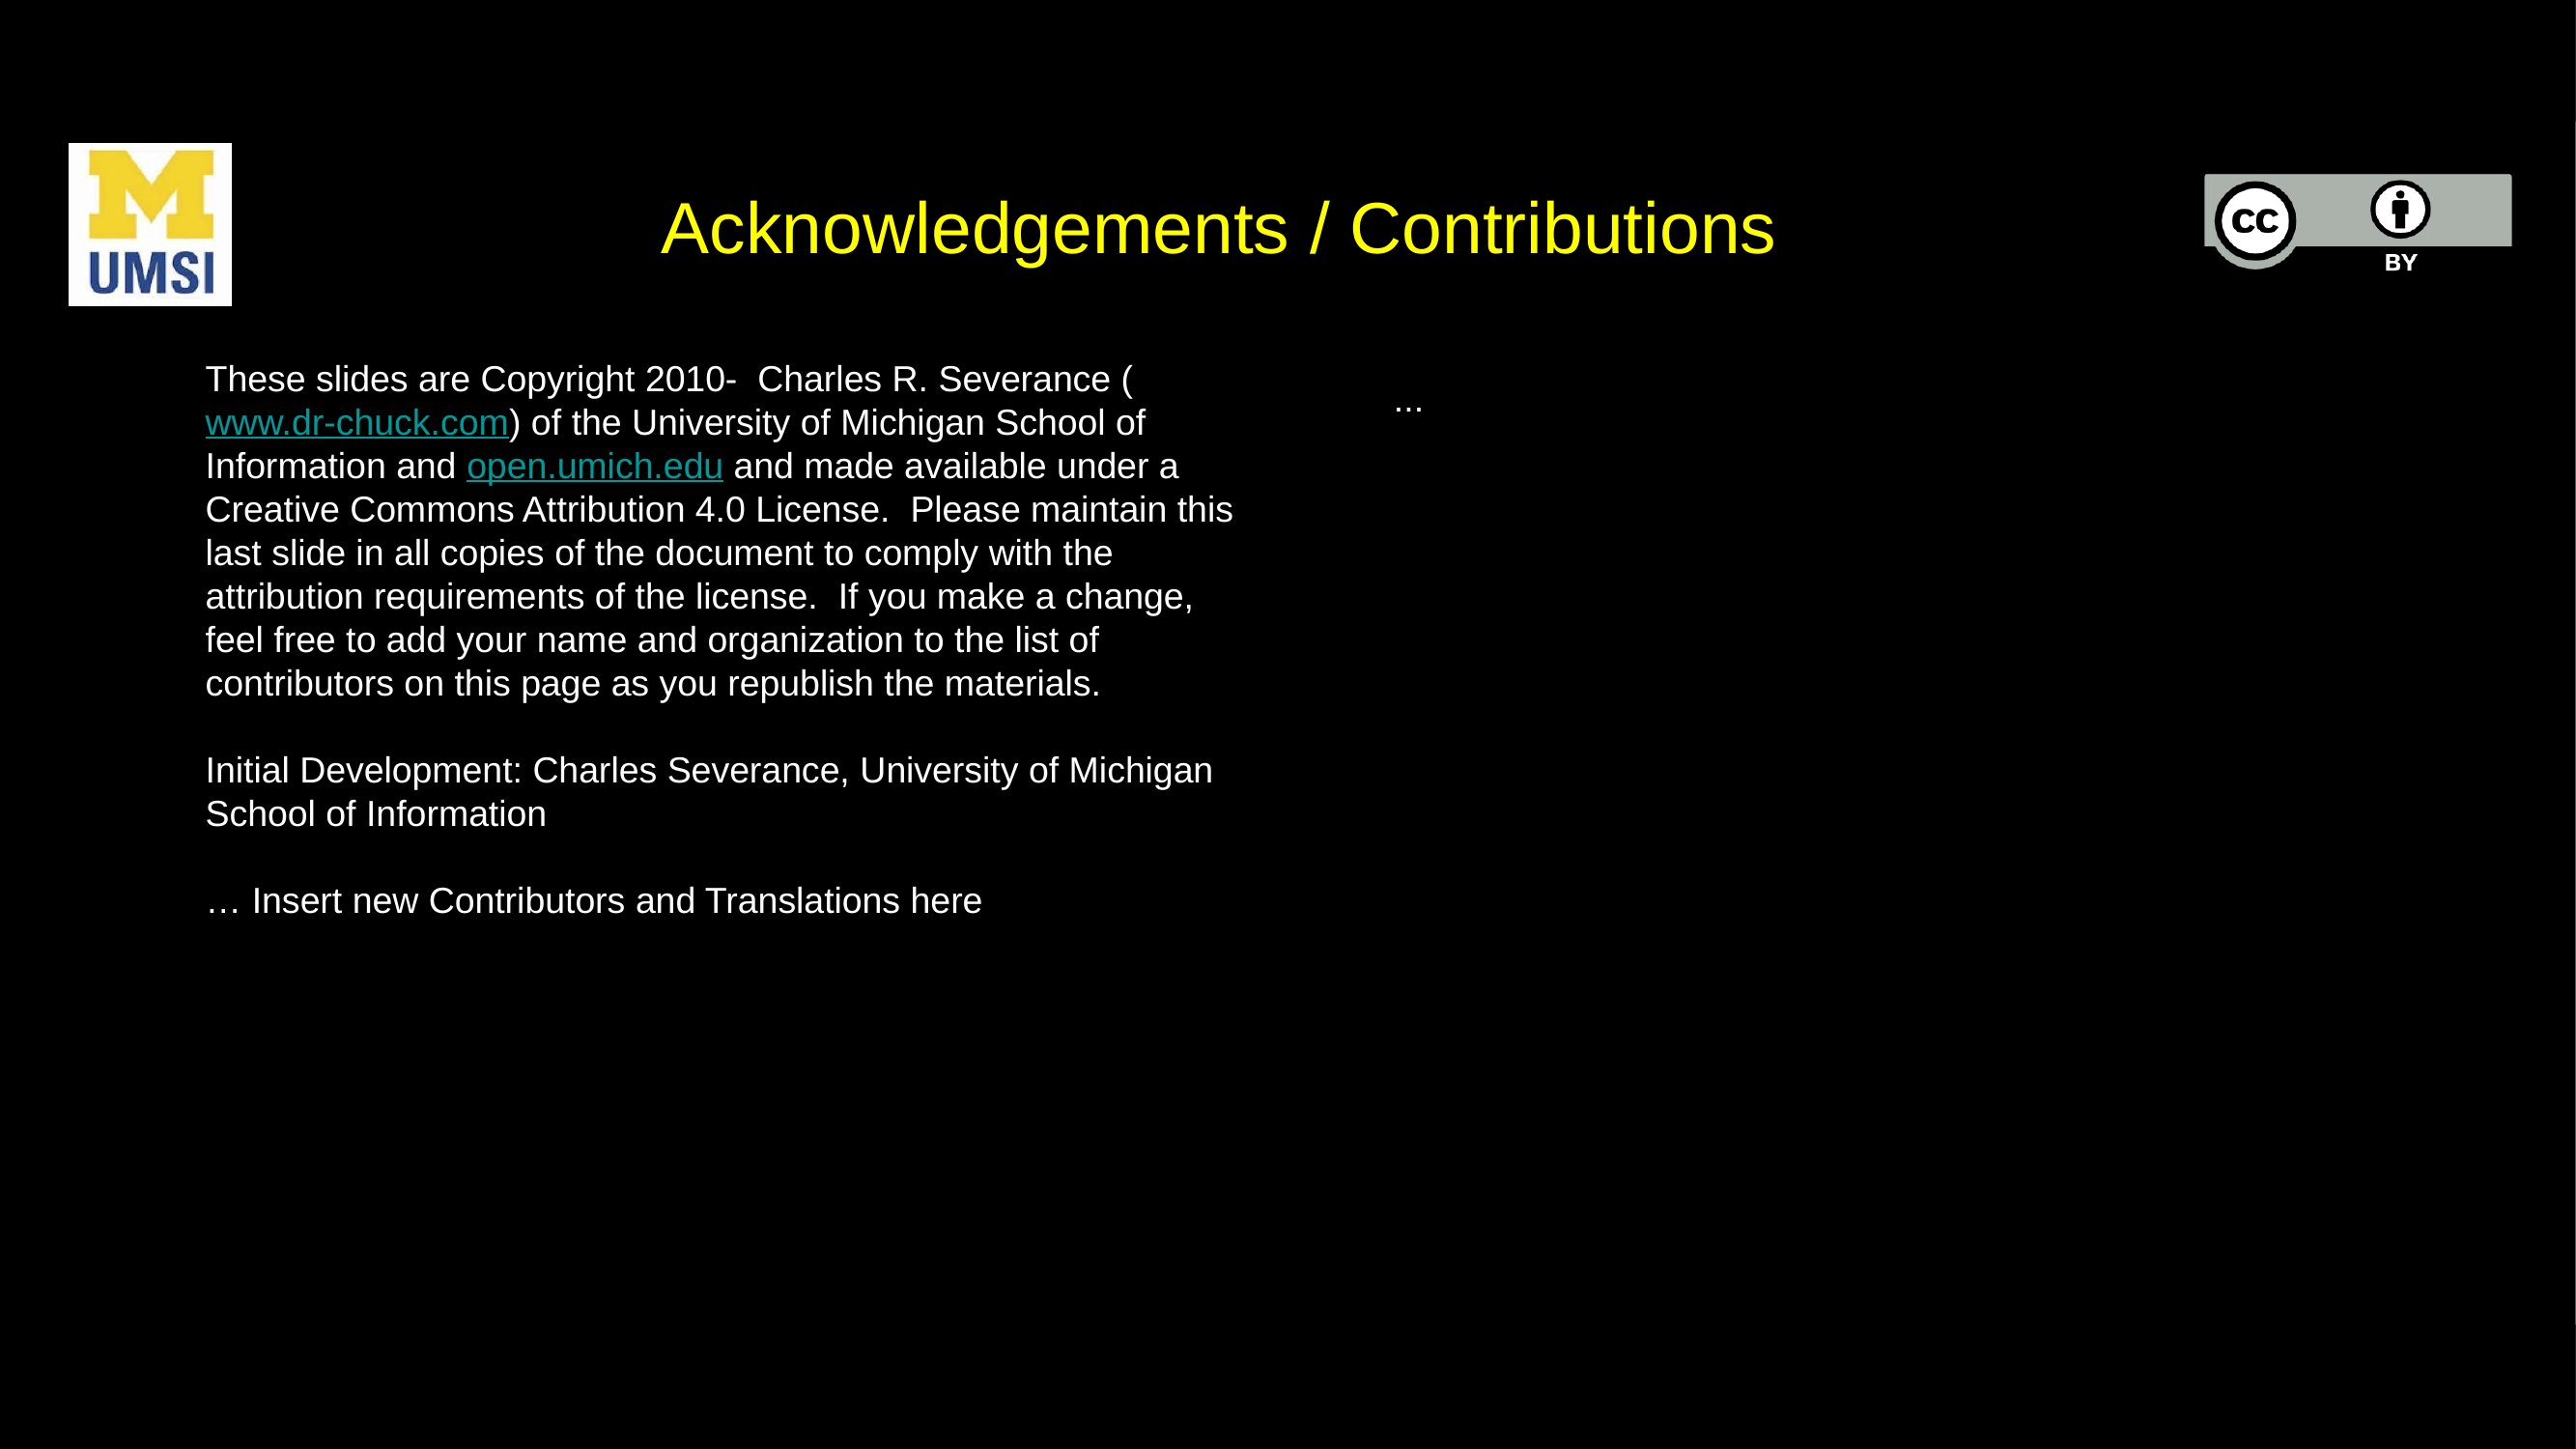

# Acknowledgements / Contributions
These slides are Copyright 2010- Charles R. Severance (www.dr-chuck.com) of the University of Michigan School of Information and open.umich.edu and made available under a Creative Commons Attribution 4.0 License. Please maintain this last slide in all copies of the document to comply with the attribution requirements of the license. If you make a change, feel free to add your name and organization to the list of contributors on this page as you republish the materials.
Initial Development: Charles Severance, University of Michigan School of Information
… Insert new Contributors and Translations here
...